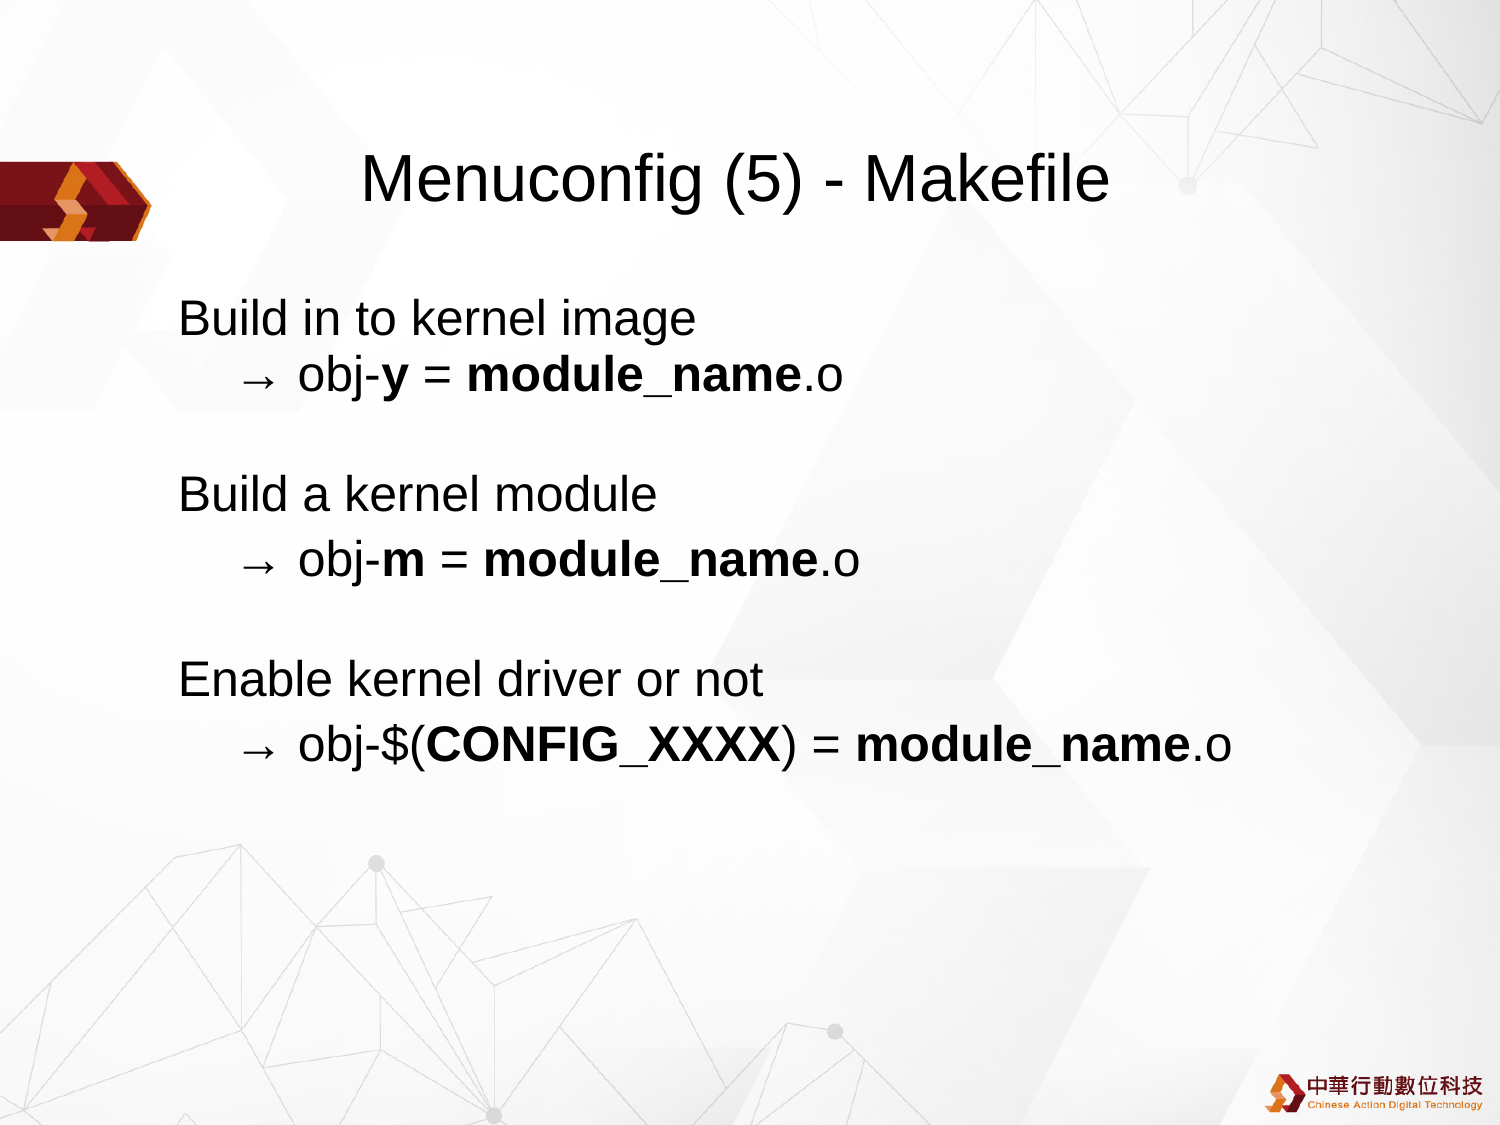

# Menuconfig (5) - Makefile
Build in to kernel image
 → obj-y = module_name.o
Build a kernel module
 → obj-m = module_name.o
Enable kernel driver or not
 → obj-$(CONFIG_XXXX) = module_name.o